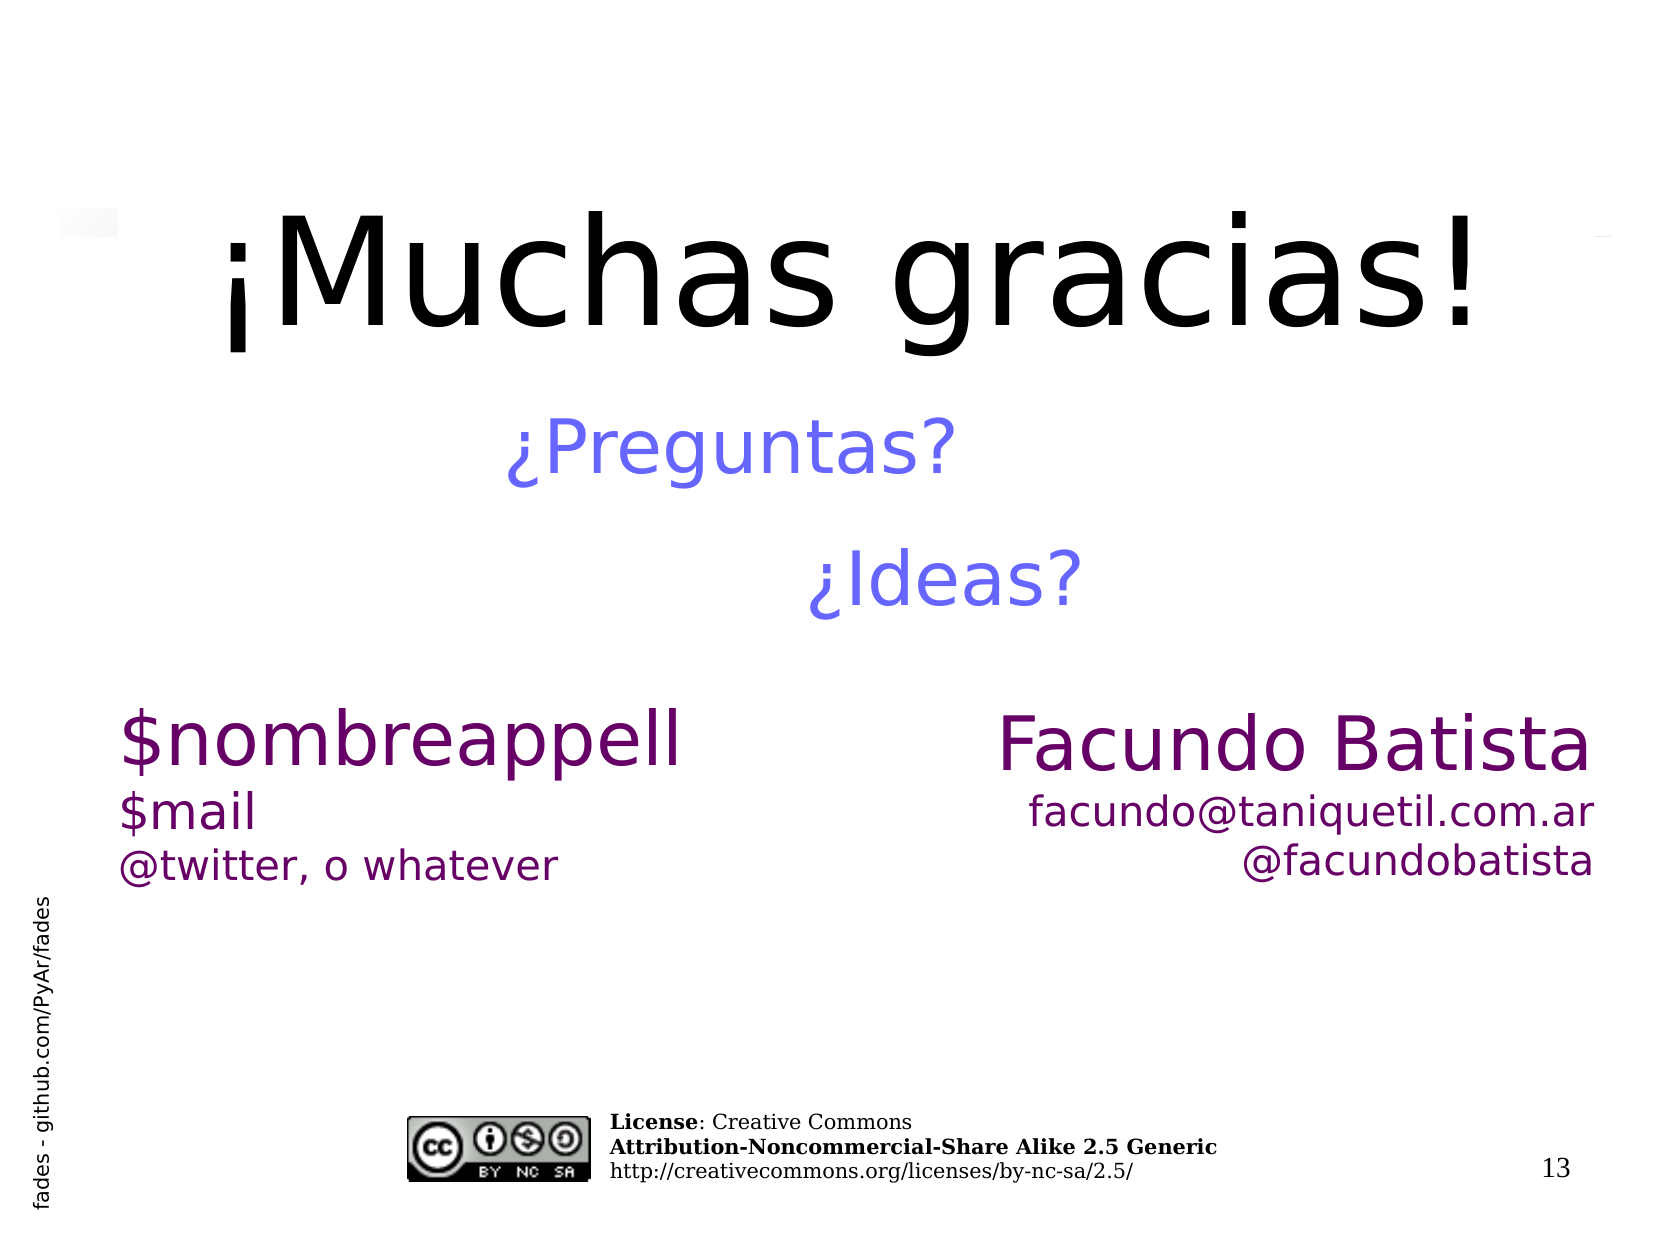

# ¡Muchas gracias! ¿Preguntas? ¿Ideas?
$nombreappell
$mail
@twitter, o whatever
Facundo Batista
facundo@taniquetil.com.ar
@facundobatista
License: Creative Commons
Attribution-Noncommercial-Share Alike 2.5 Generic
http://creativecommons.org/licenses/by-nc-sa/2.5/
13